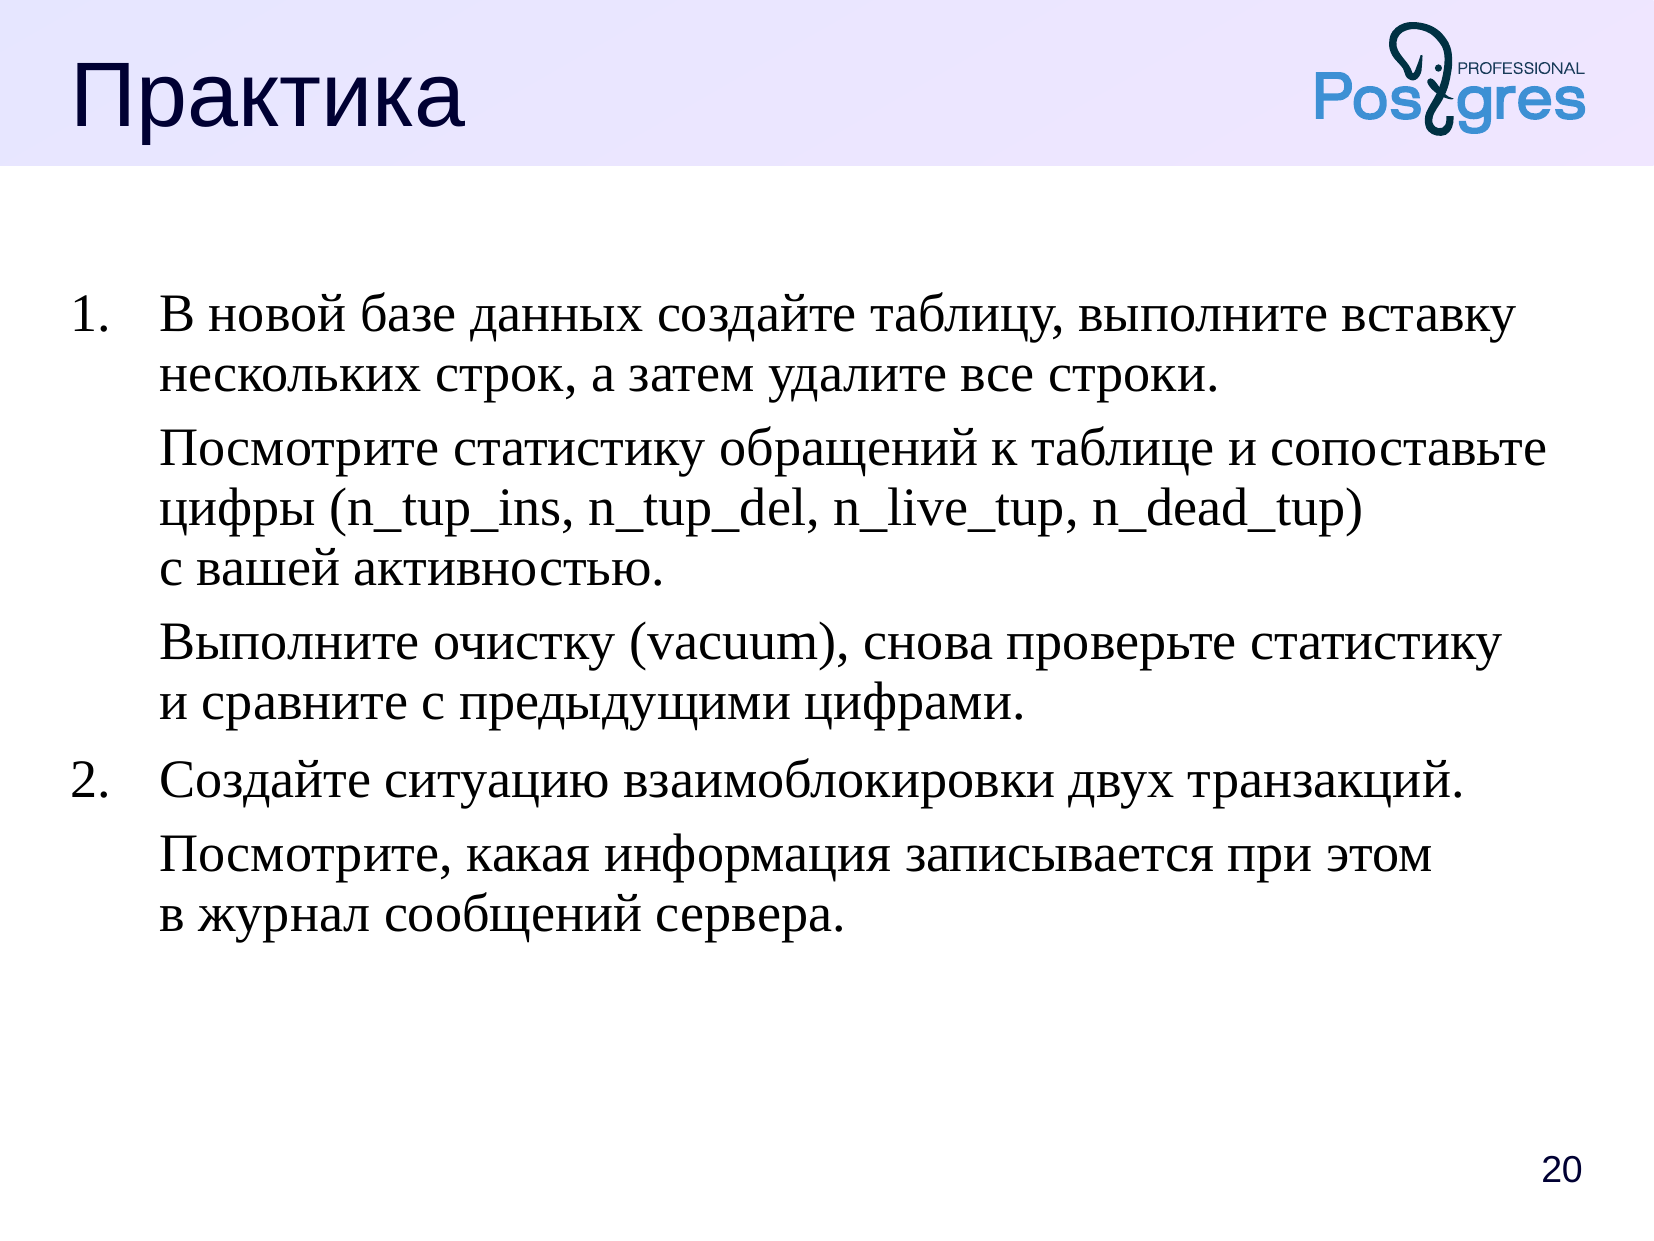

# Практика
В новой базе данных создайте таблицу, выполните вставку нескольких строк, а затем удалите все строки.
Посмотрите статистику обращений к таблице и сопоставьте цифры (n_tup_ins, n_tup_del, n_live_tup, n_dead_tup)
с вашей активностью.
Выполните очистку (vacuum), снова проверьте статистику
и сравните с предыдущими цифрами.
Создайте ситуацию взаимоблокировки двух транзакций.
Посмотрите, какая информация записывается при этом
в журнал сообщений сервера.